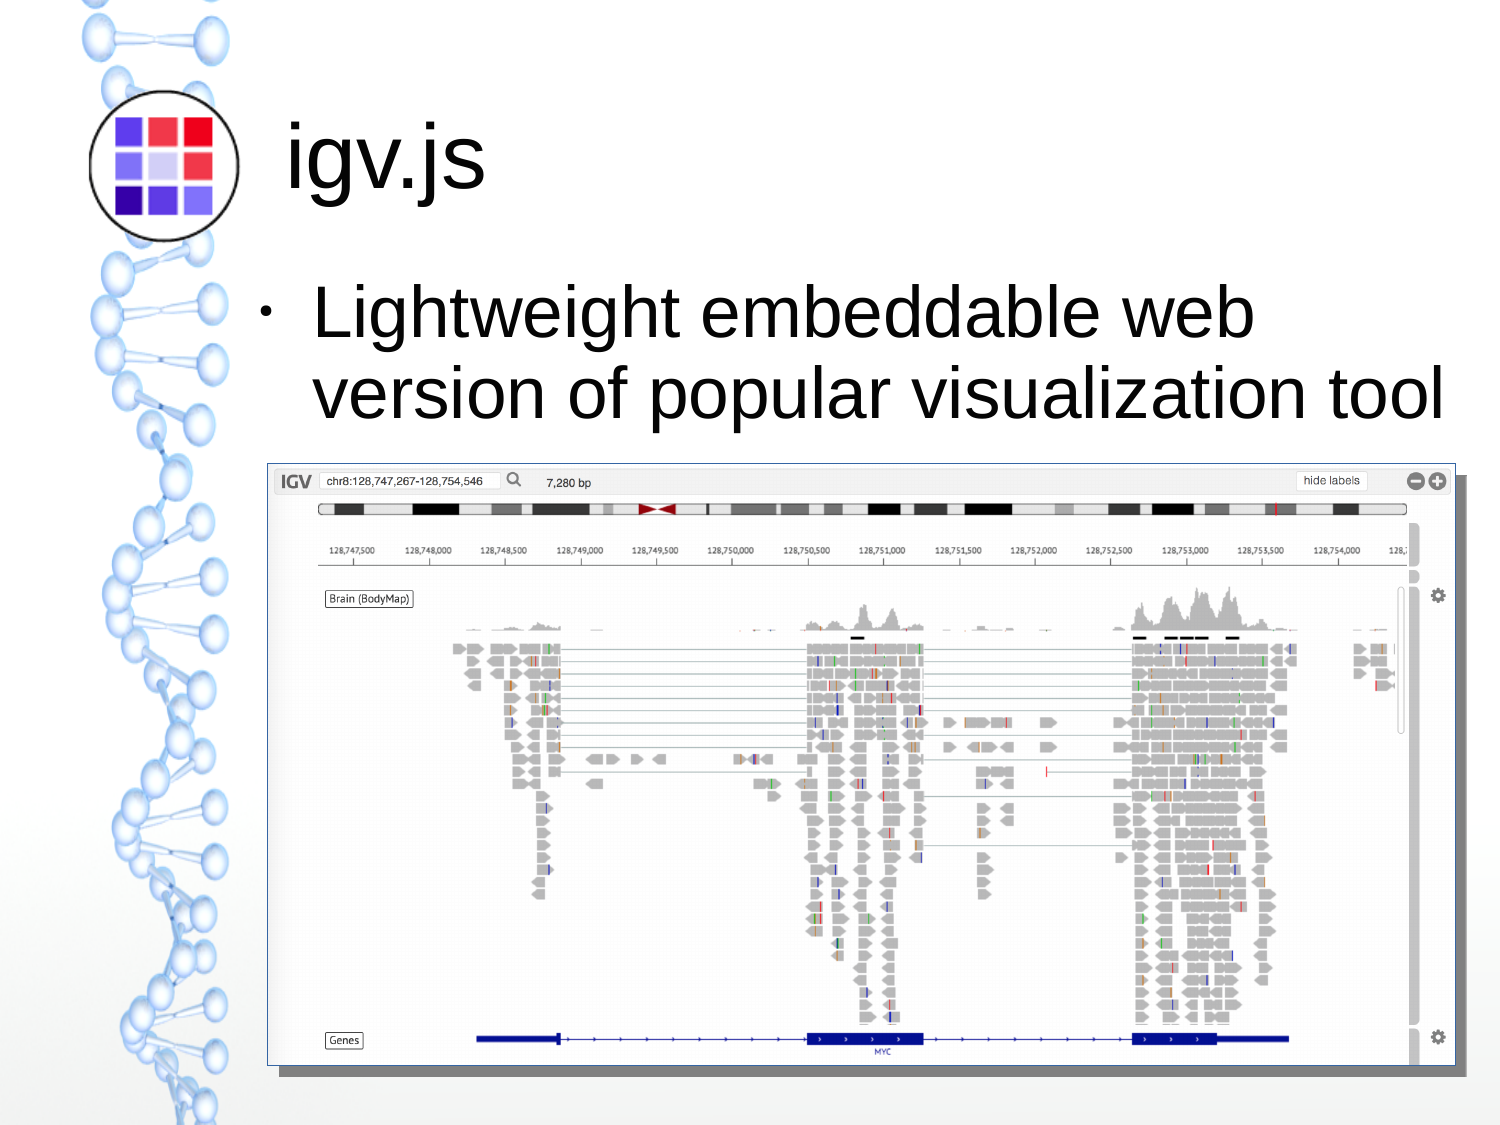

# igv.js
Lightweight embeddable web version of popular visualization tool